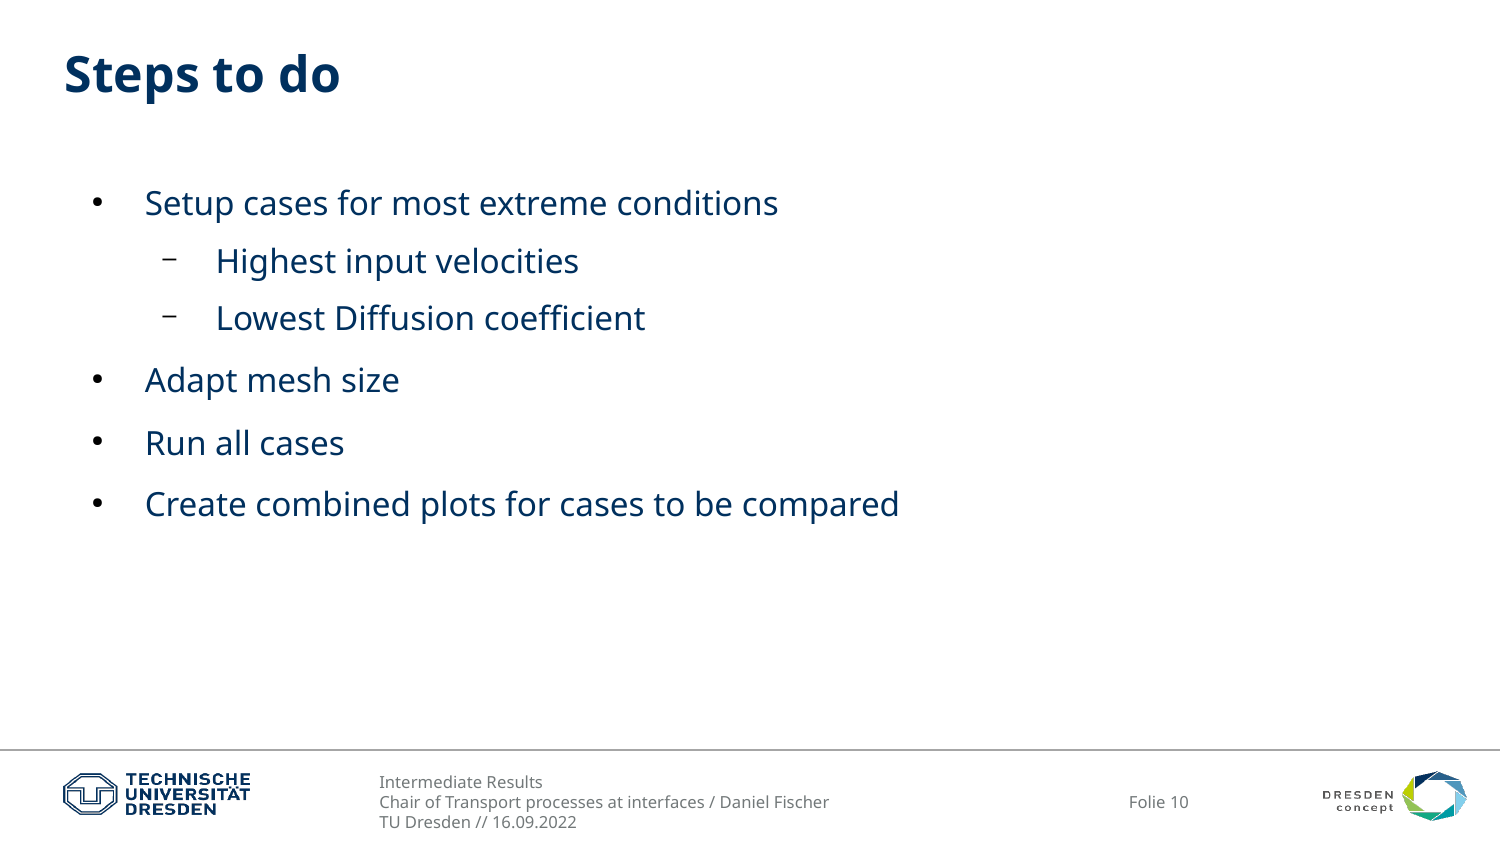

# Steps to do
Setup cases for most extreme conditions
Highest input velocities
Lowest Diffusion coefficient
Adapt mesh size
Run all cases
Create combined plots for cases to be compared